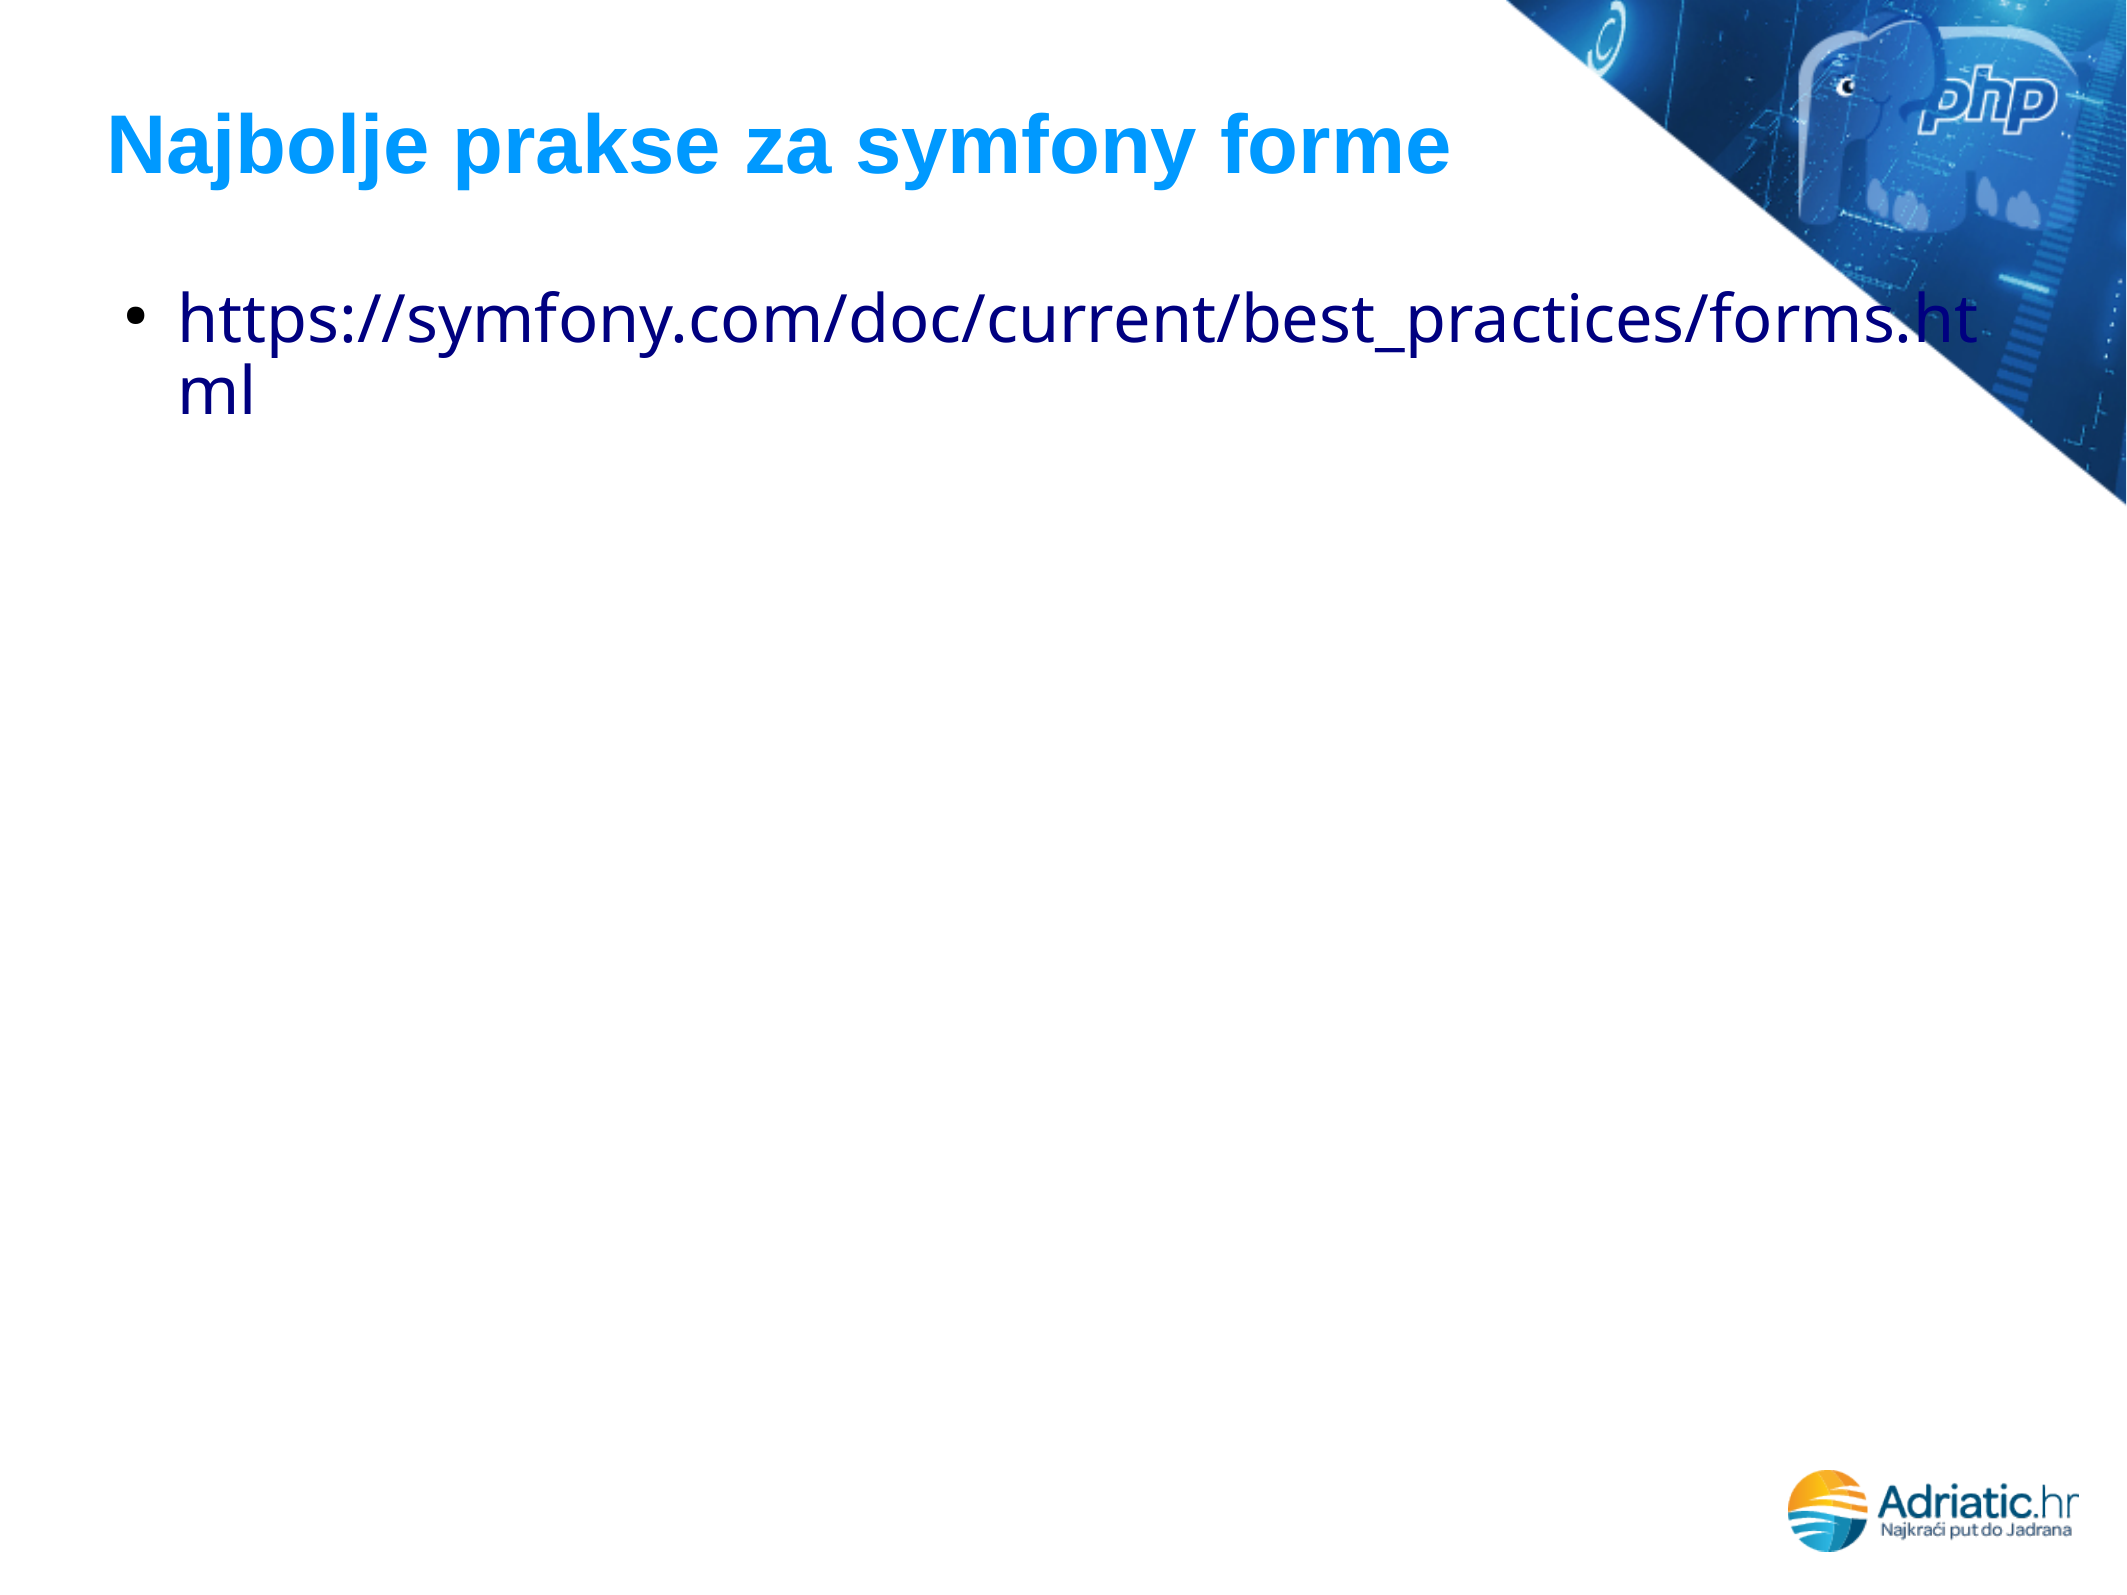

# Najbolje prakse za symfony forme
https://symfony.com/doc/current/best_practices/forms.html